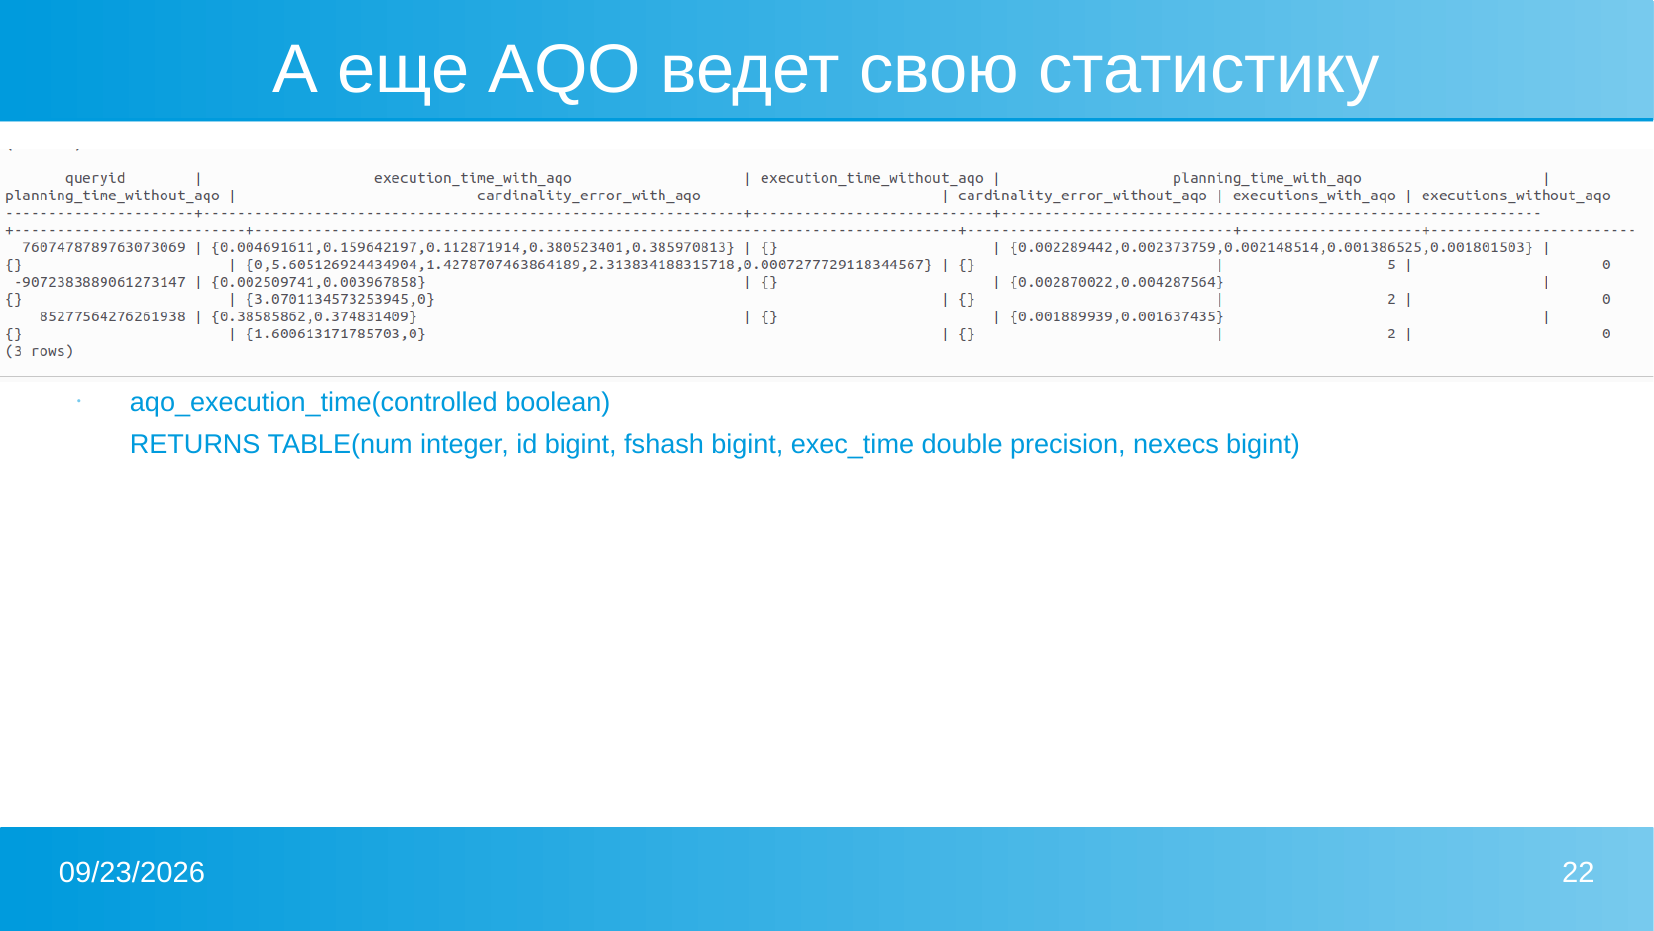

# А еще AQO ведет свою статистику
aqo_cardinality_error(controlled boolean)
RETURNS TABLE(num integer, id bigint, fshash bigint, error double precision, nexecs bigint)
aqo_execution_time(controlled boolean)
RETURNS TABLE(num integer, id bigint, fshash bigint, exec_time double precision, nexecs bigint)
22